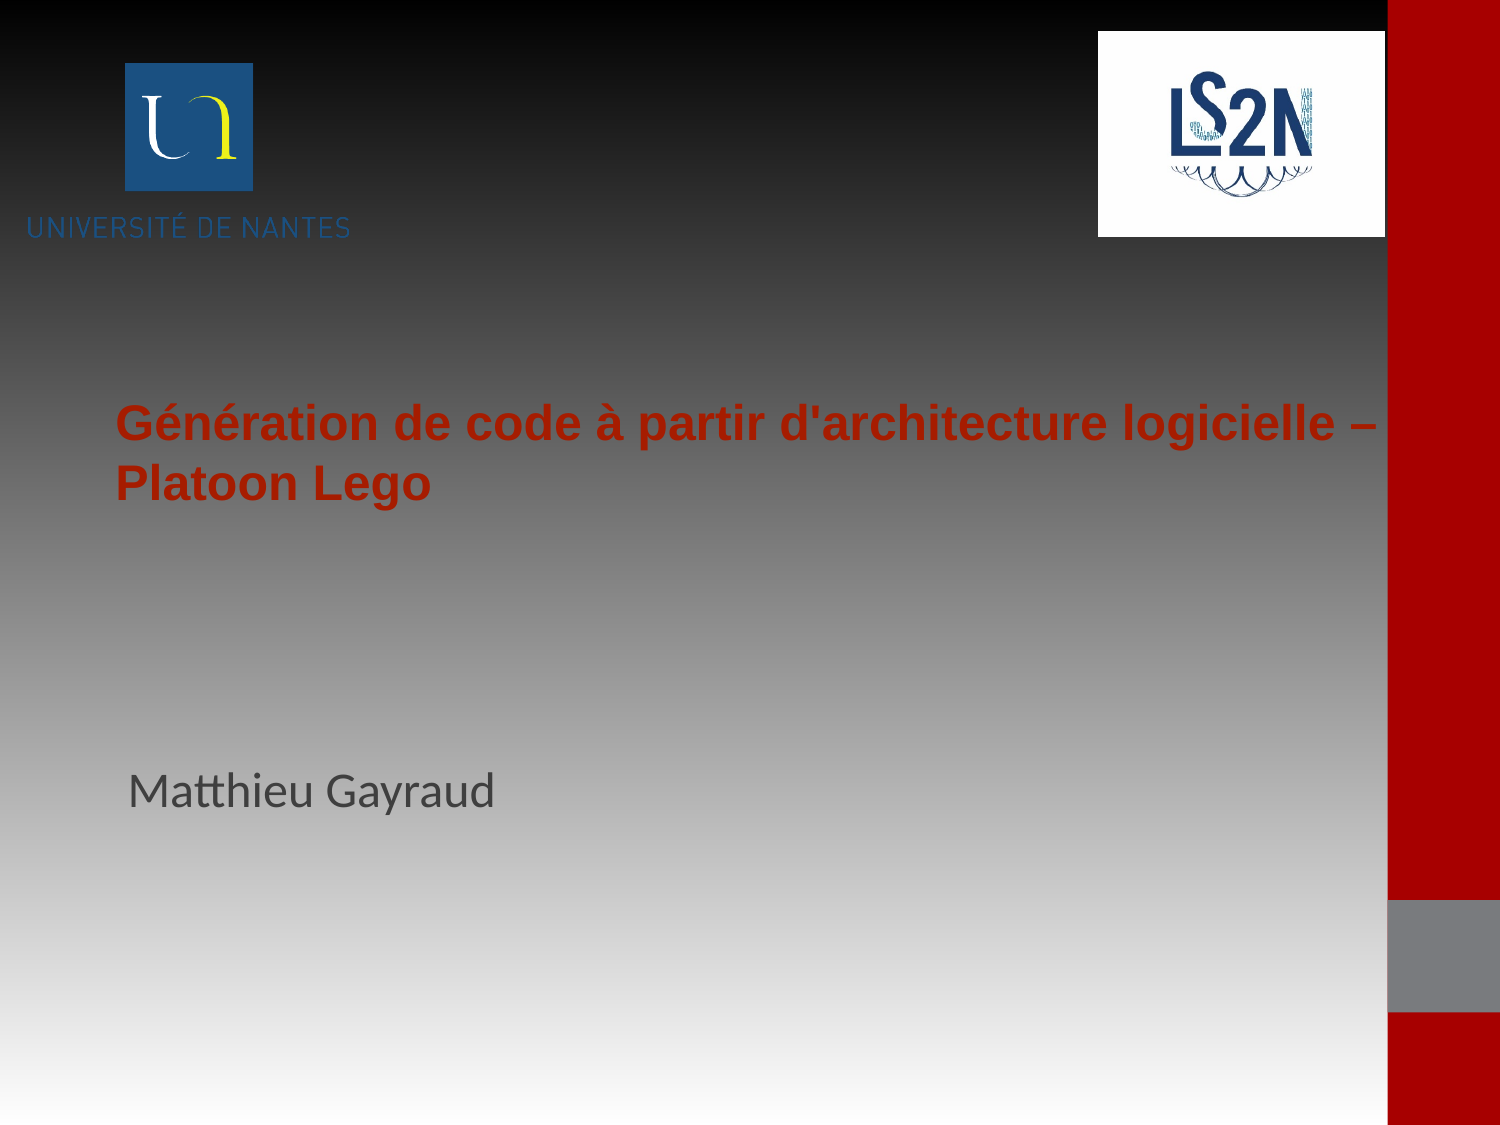

# Génération de code à partir d'architecture logicielle – Platoon Lego
Matthieu Gayraud